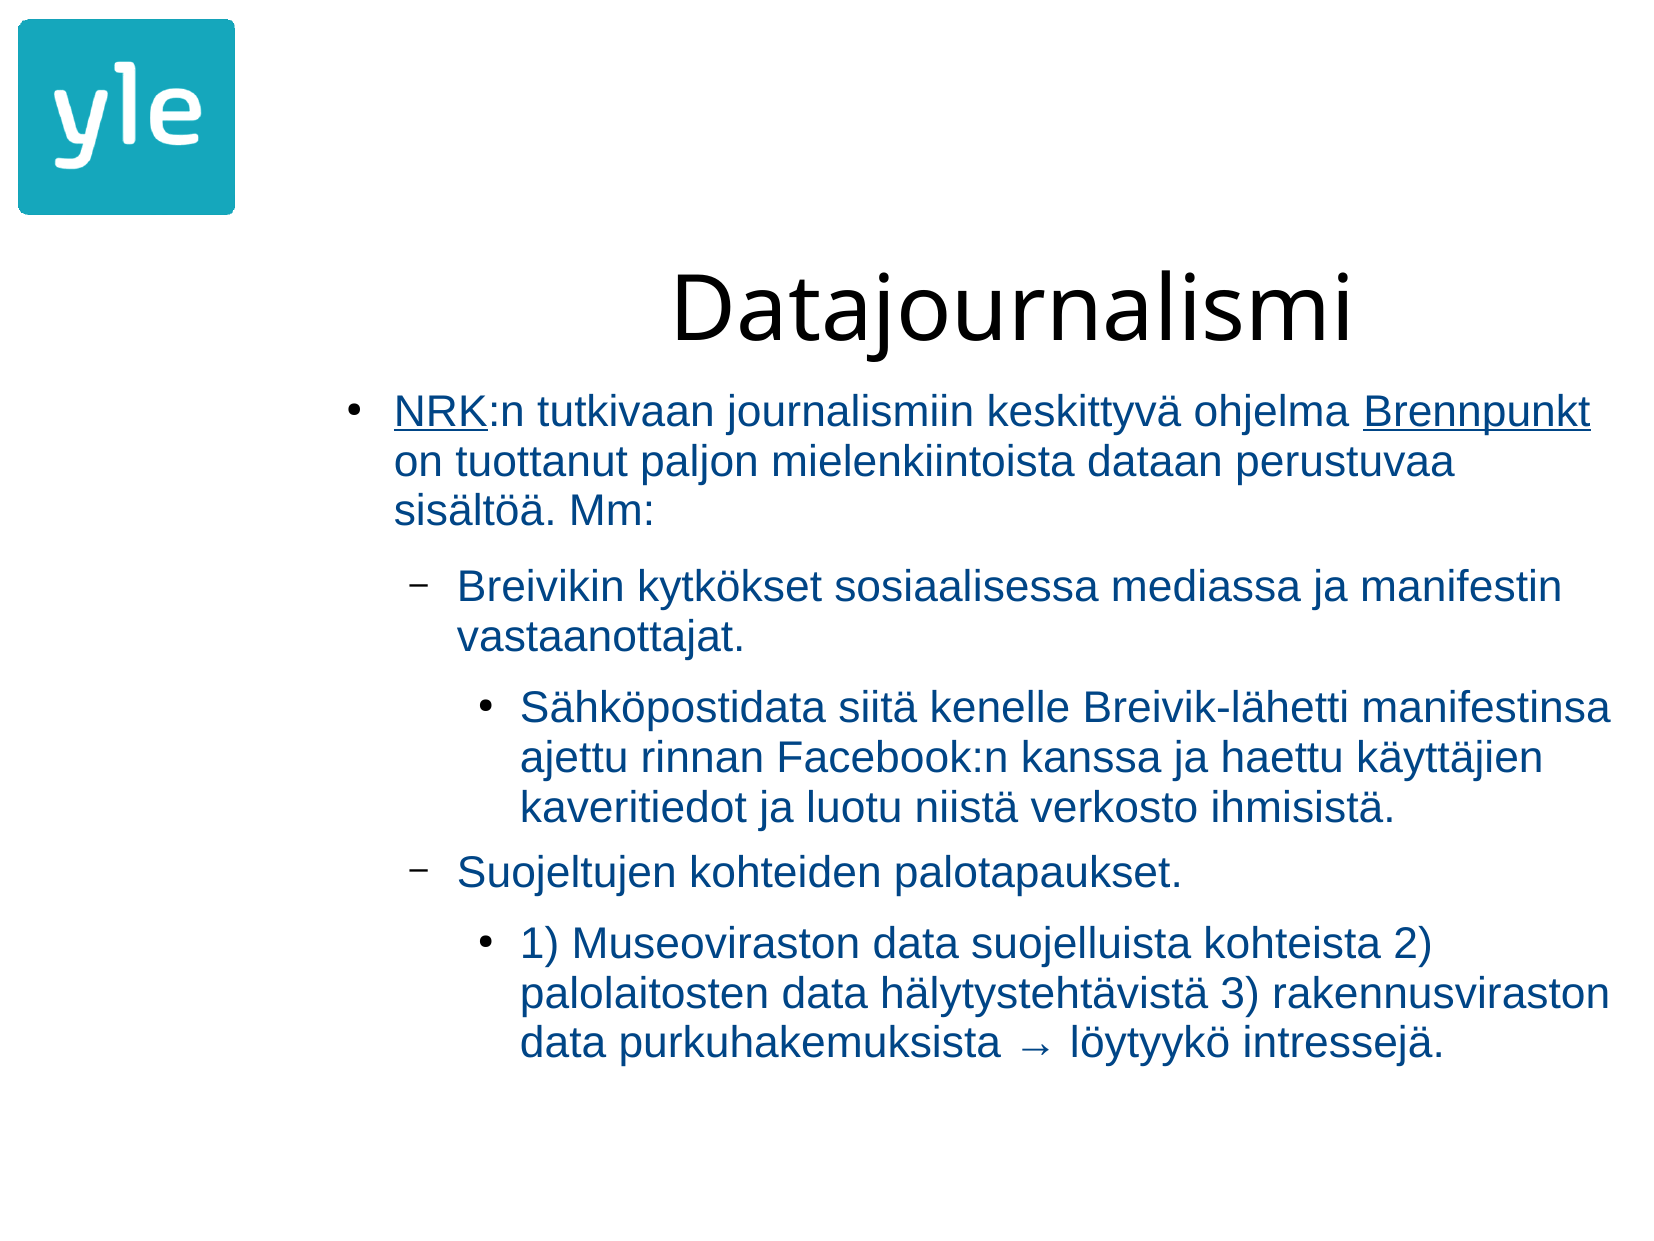

# Datajournalismi
NRK:n tutkivaan journalismiin keskittyvä ohjelma Brennpunkt on tuottanut paljon mielenkiintoista dataan perustuvaa sisältöä. Mm:
Breivikin kytkökset sosiaalisessa mediassa ja manifestin vastaanottajat.
Sähköpostidata siitä kenelle Breivik-lähetti manifestinsa ajettu rinnan Facebook:n kanssa ja haettu käyttäjien kaveritiedot ja luotu niistä verkosto ihmisistä.
Suojeltujen kohteiden palotapaukset.
1) Museoviraston data suojelluista kohteista 2) palolaitosten data hälytystehtävistä 3) rakennusviraston data purkuhakemuksista → löytyykö intressejä.